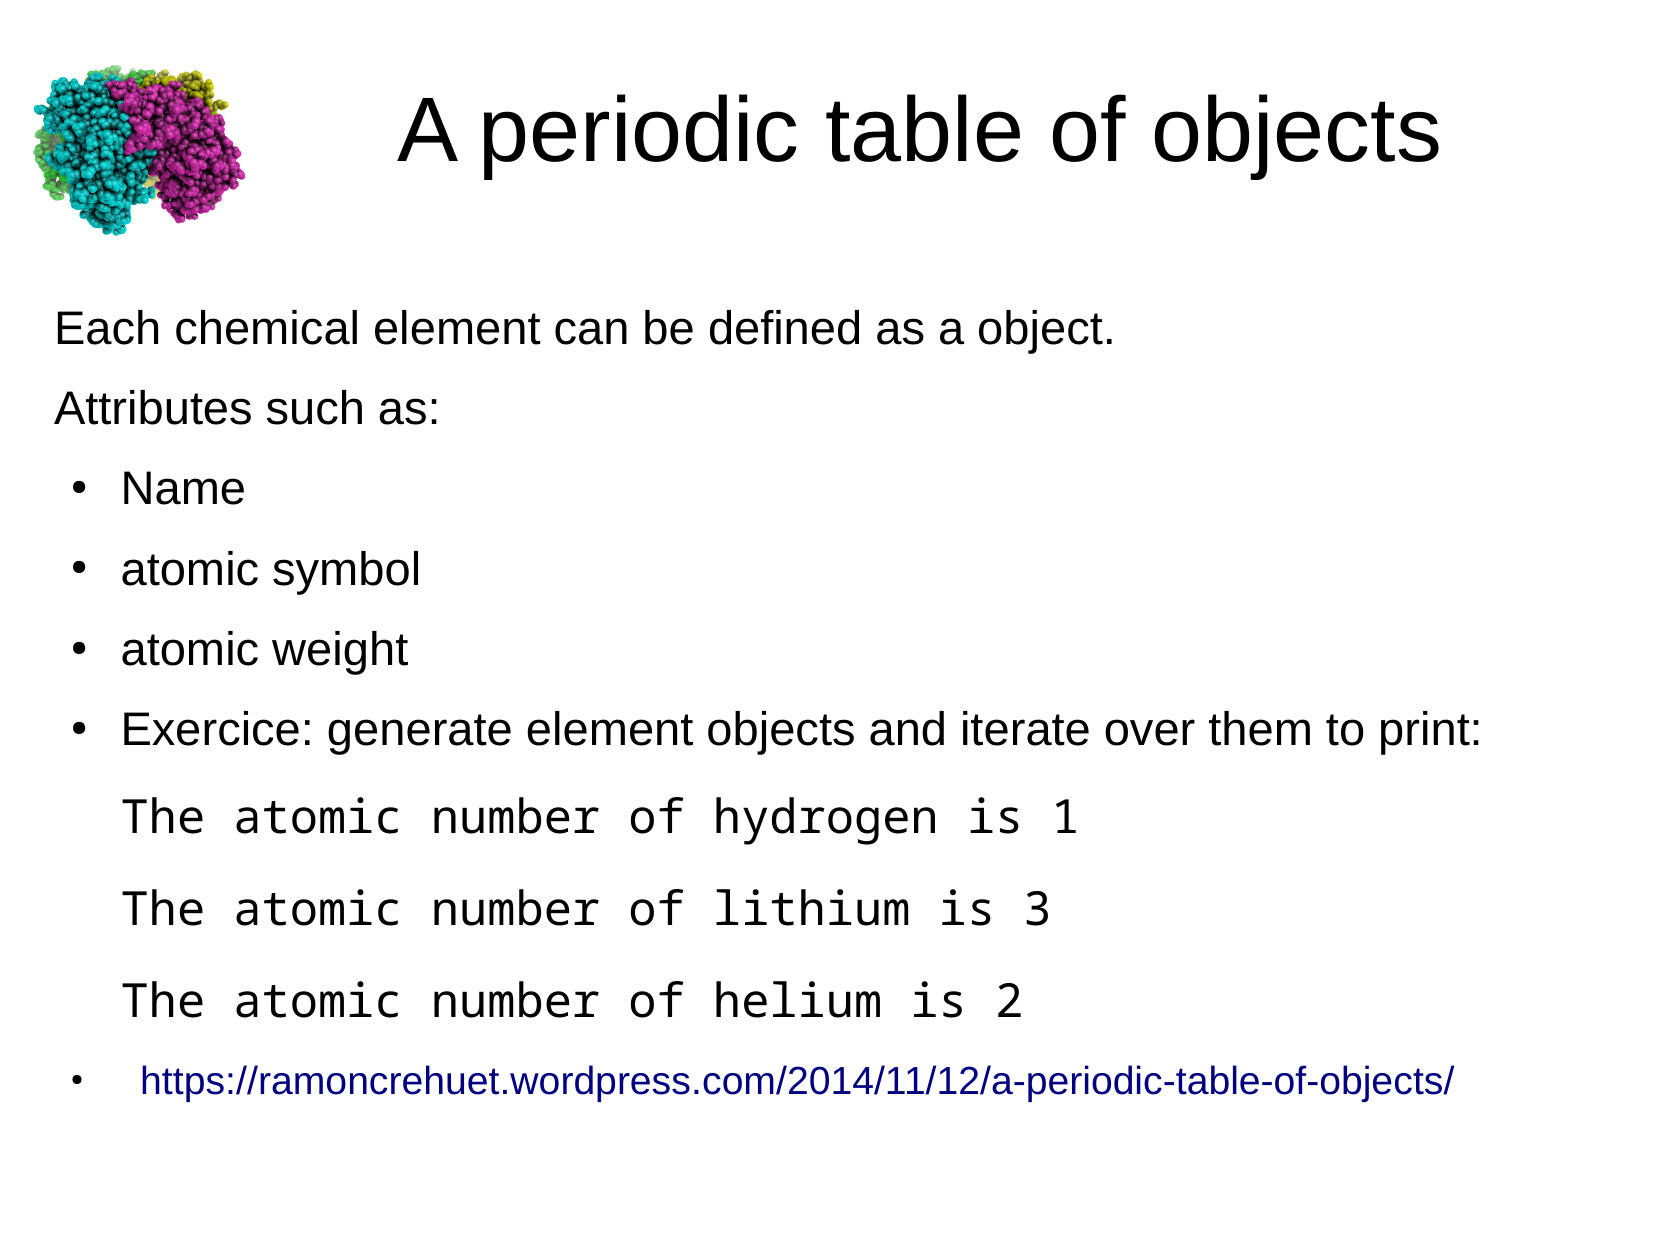

# A periodic table of objects
Each chemical element can be defined as a object.
Attributes such as:
Name
atomic symbol
atomic weight
Exercice: generate element objects and iterate over them to print:
The atomic number of hydrogen is 1
The atomic number of lithium is 3
The atomic number of helium is 2
 https://ramoncrehuet.wordpress.com/2014/11/12/a-periodic-table-of-objects/